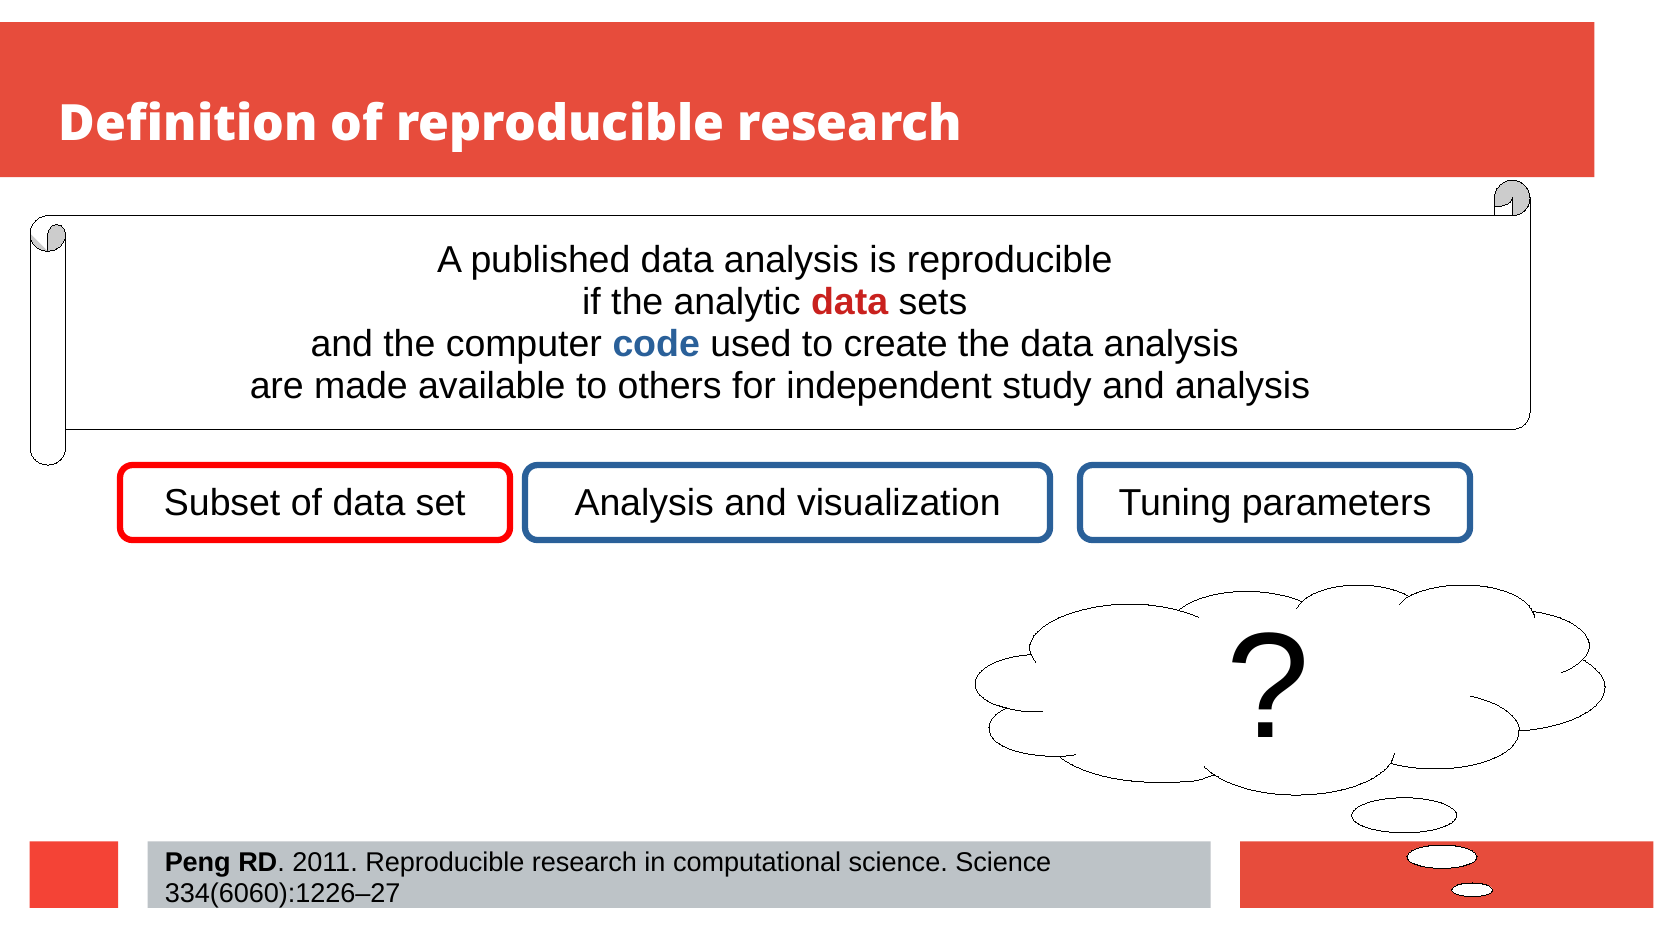

# Definition of reproducible research
A published data analysis is reproducible
if the analytic data sets
and the computer code used to create the data analysis
are made available to others for independent study and analysis
Subset of data set
Analysis and visualization
Tuning parameters
?
Peng RD. 2011. Reproducible research in computational science. Science 334(6060):1226–27